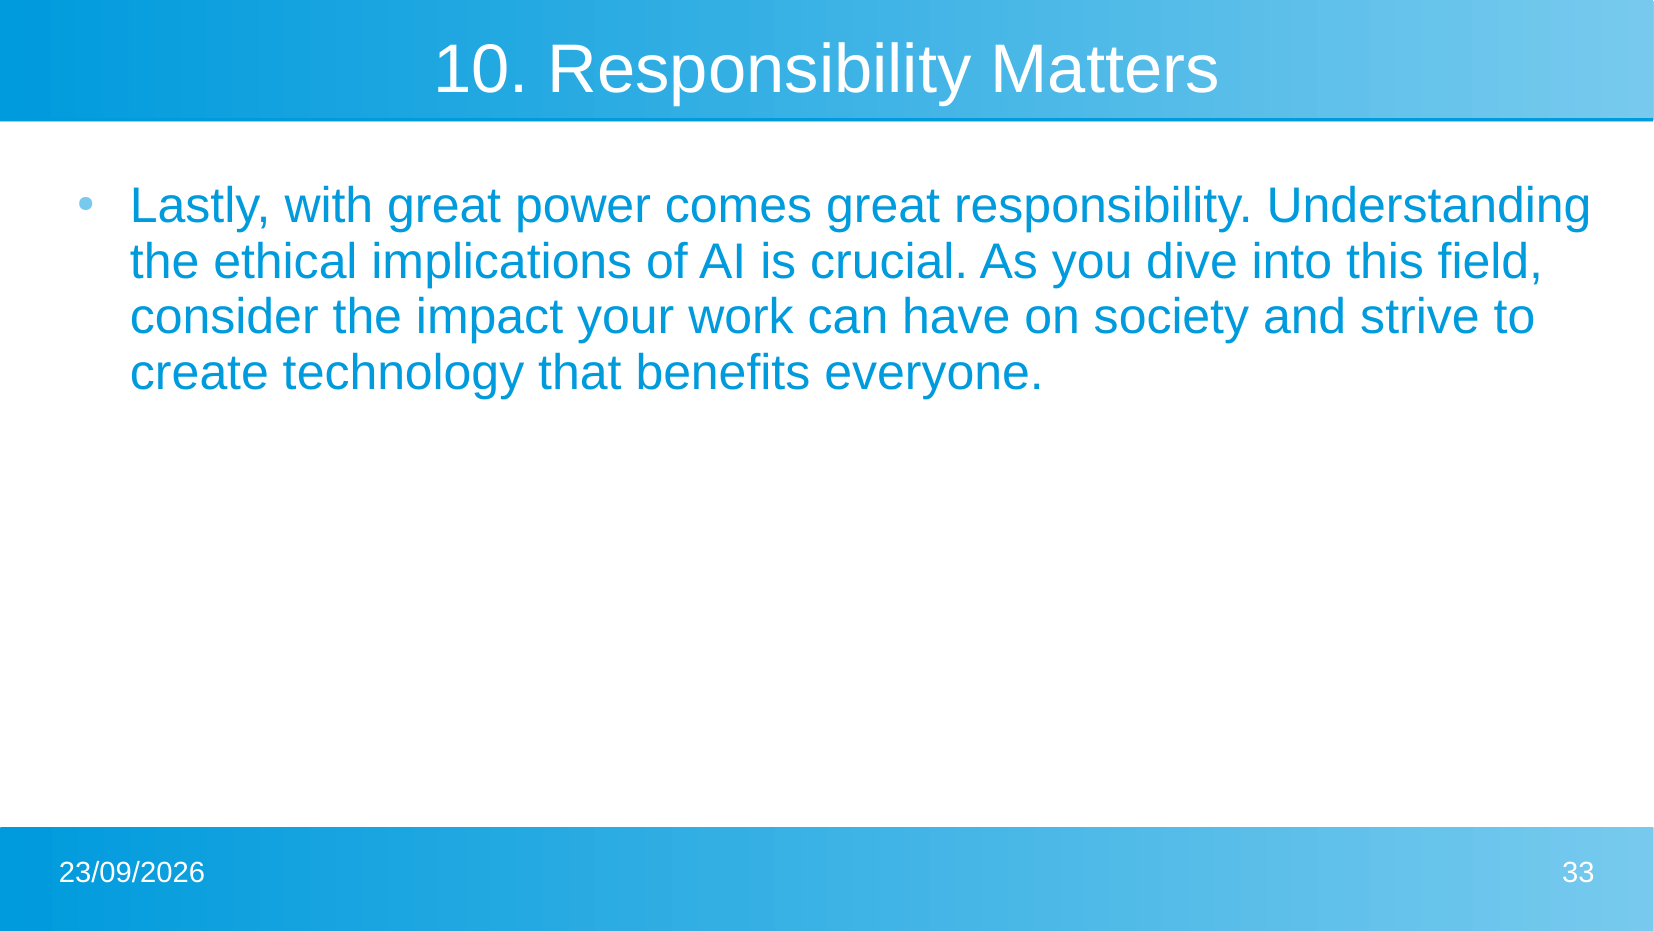

# 10. Responsibility Matters
Lastly, with great power comes great responsibility. Understanding the ethical implications of AI is crucial. As you dive into this field, consider the impact your work can have on society and strive to create technology that benefits everyone.
33